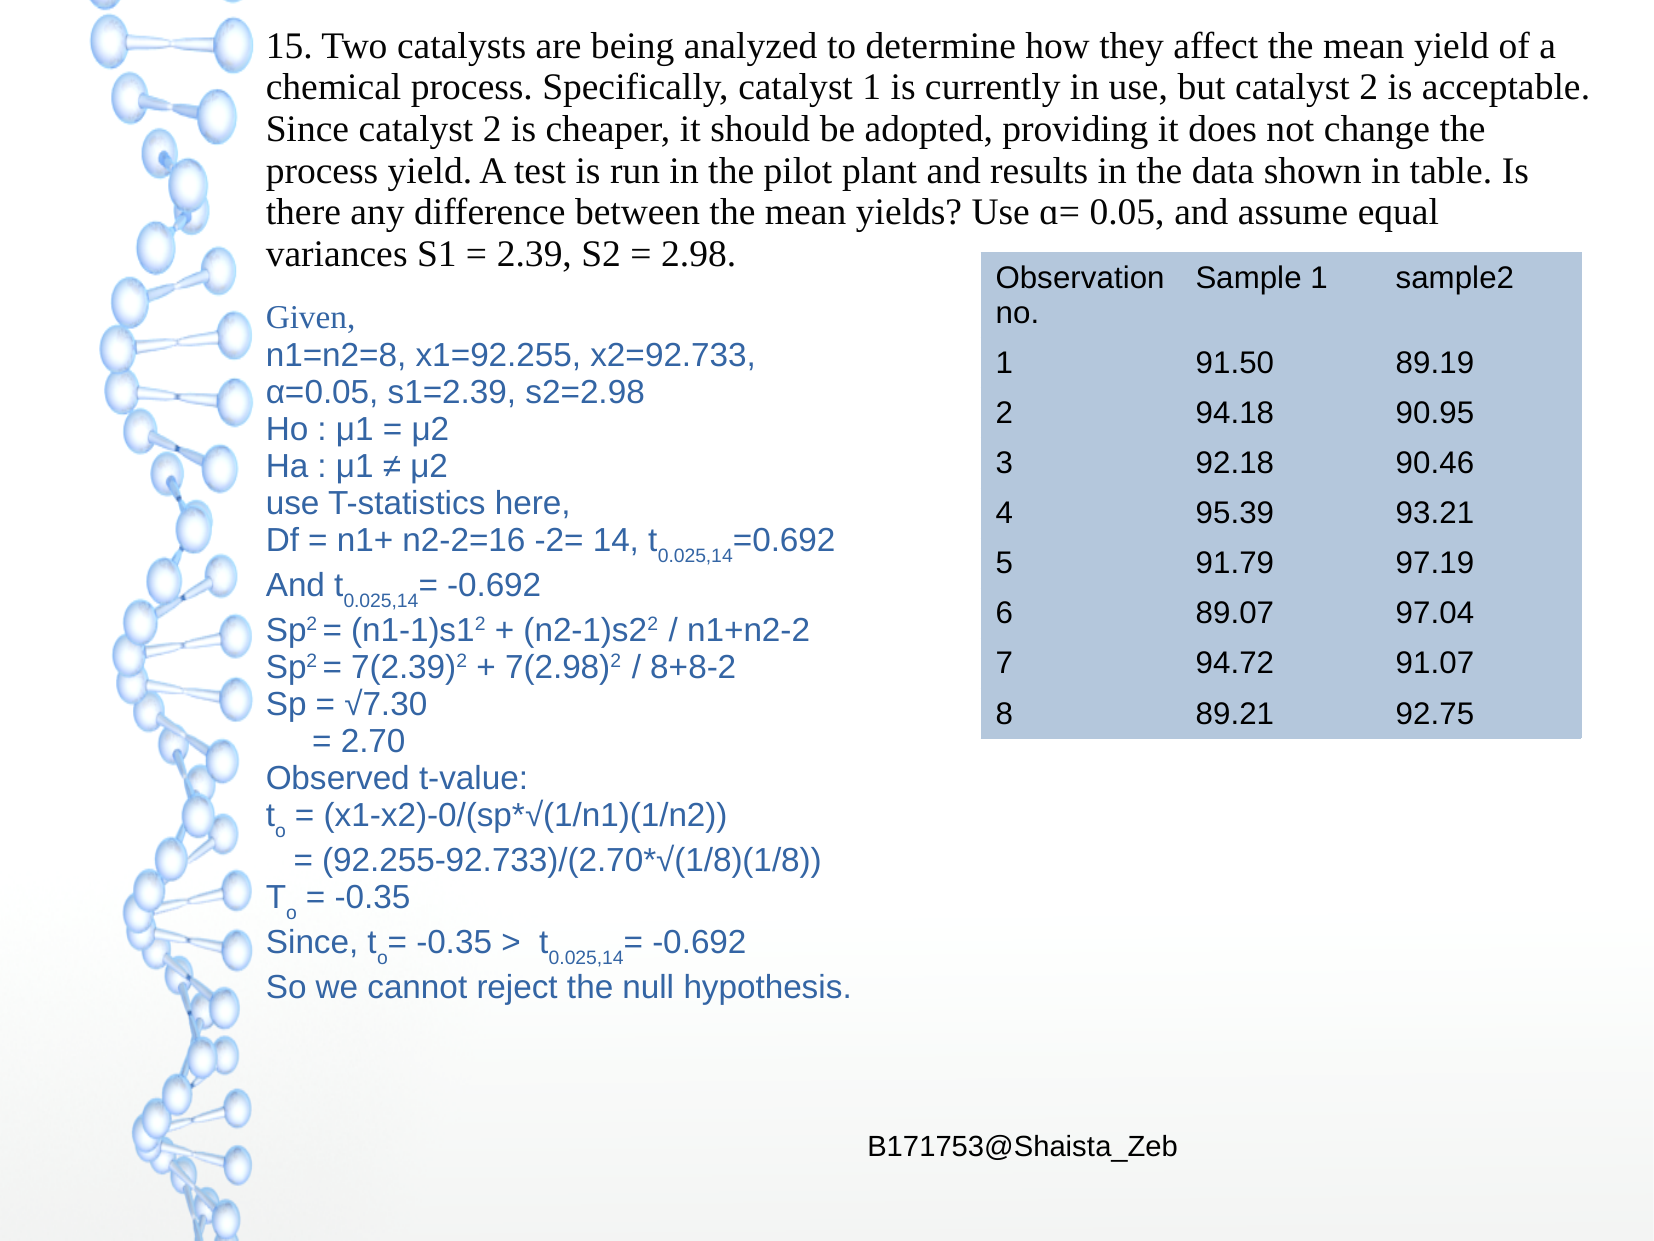

# 15. Two catalysts are being analyzed to determine how they affect the mean yield of a chemical process. Specifically, catalyst 1 is currently in use, but catalyst 2 is acceptable. Since catalyst 2 is cheaper, it should be adopted, providing it does not change the process yield. A test is run in the pilot plant and results in the data shown in table. Is there any difference between the mean yields? Use ɑ= 0.05, and assume equal variances S1 = 2.39, S2 = 2.98.
| Observation no. | Sample 1 | sample2 |
| --- | --- | --- |
| 1 | 91.50 | 89.19 |
| 2 | 94.18 | 90.95 |
| 3 | 92.18 | 90.46 |
| 4 | 95.39 | 93.21 |
| 5 | 91.79 | 97.19 |
| 6 | 89.07 | 97.04 |
| 7 | 94.72 | 91.07 |
| 8 | 89.21 | 92.75 |
Given,
n1=n2=8, x1=92.255, x2=92.733,
α=0.05, s1=2.39, s2=2.98
Ho : μ1 = μ2
Ha : μ1 ≠ μ2
use T-statistics here,
Df = n1+ n2-2=16 -2= 14, t0.025,14=0.692
And t0.025,14= -0.692
Sp2 = (n1-1)s12 + (n2-1)s22 / n1+n2-2
Sp2 = 7(2.39)2 + 7(2.98)2 / 8+8-2
Sp = √7.30
 = 2.70
Observed t-value:
to = (x1-x2)-0/(sp*√(1/n1)(1/n2))
 = (92.255-92.733)/(2.70*√(1/8)(1/8))
To = -0.35
Since, to= -0.35 > t0.025,14= -0.692
So we cannot reject the null hypothesis.
B171753@Shaista_Zeb